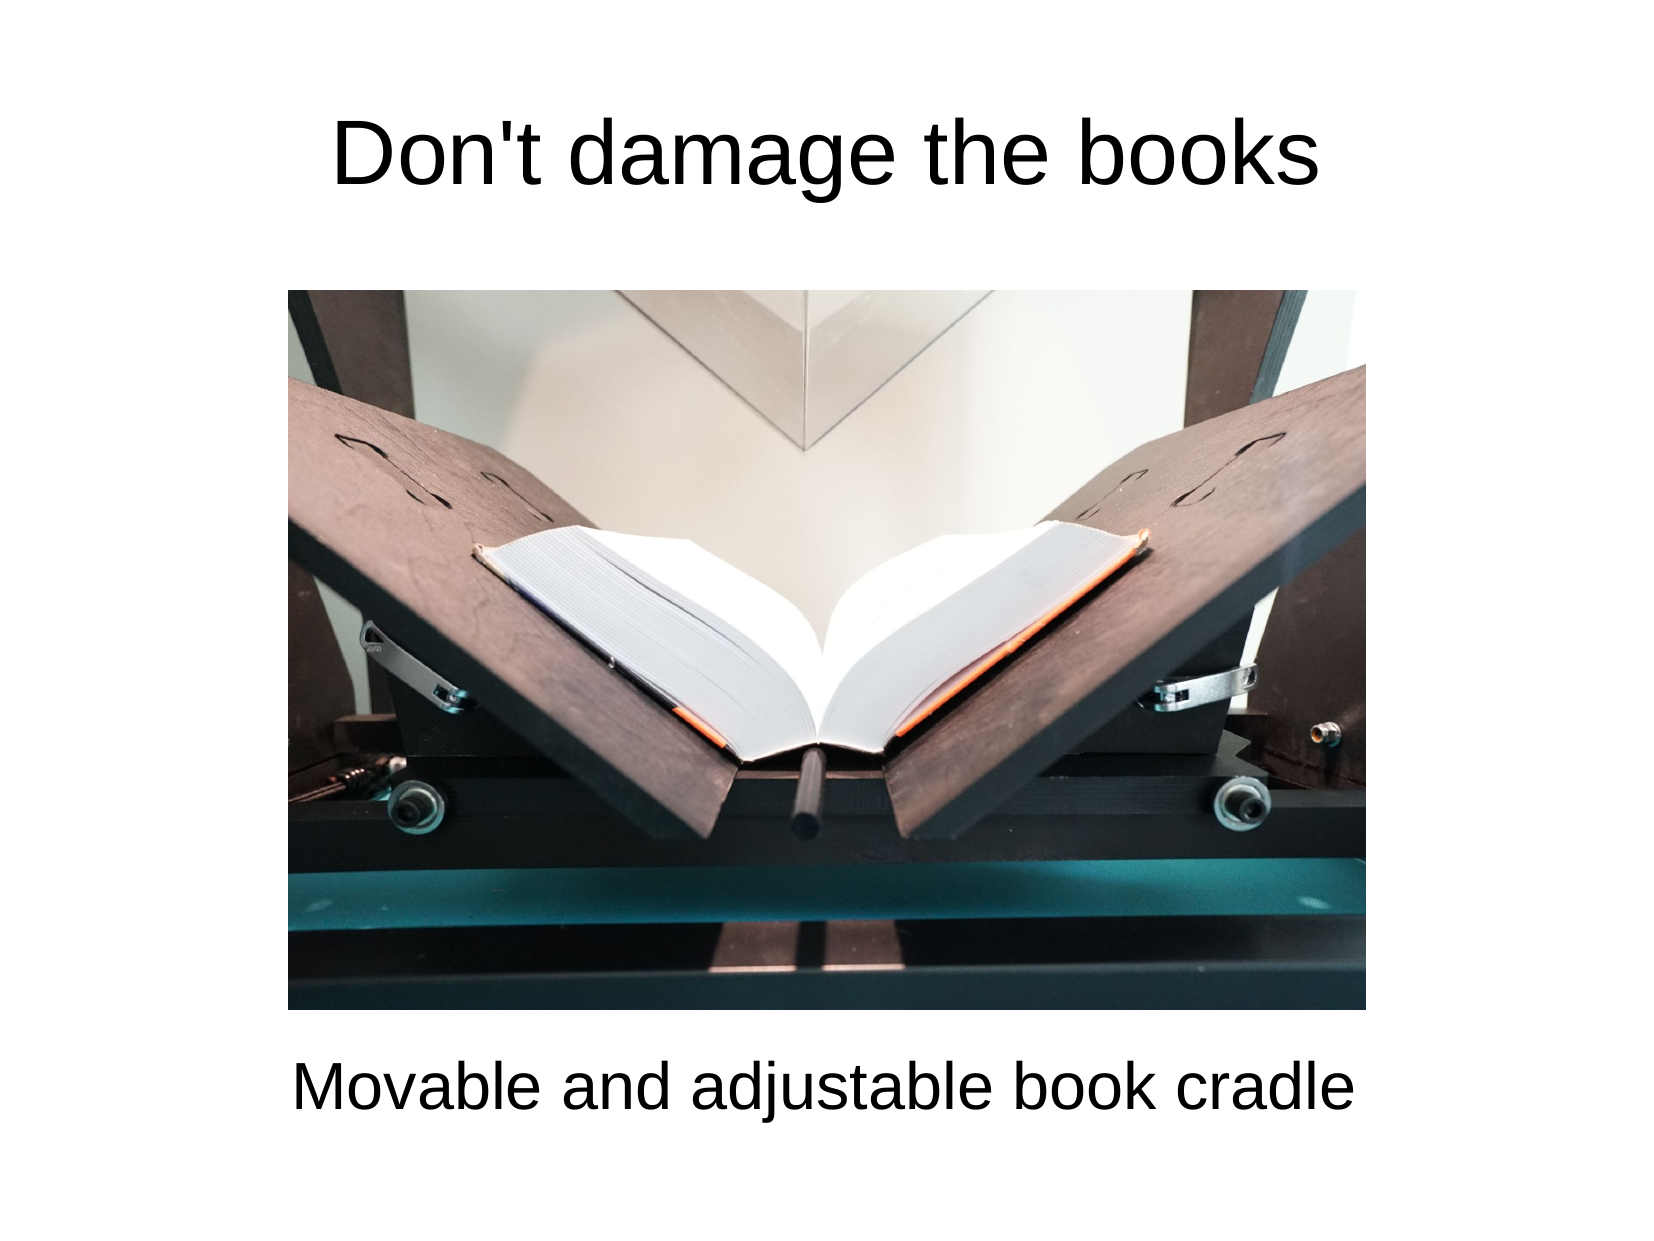

# Don't damage the books
Movable and adjustable book cradle